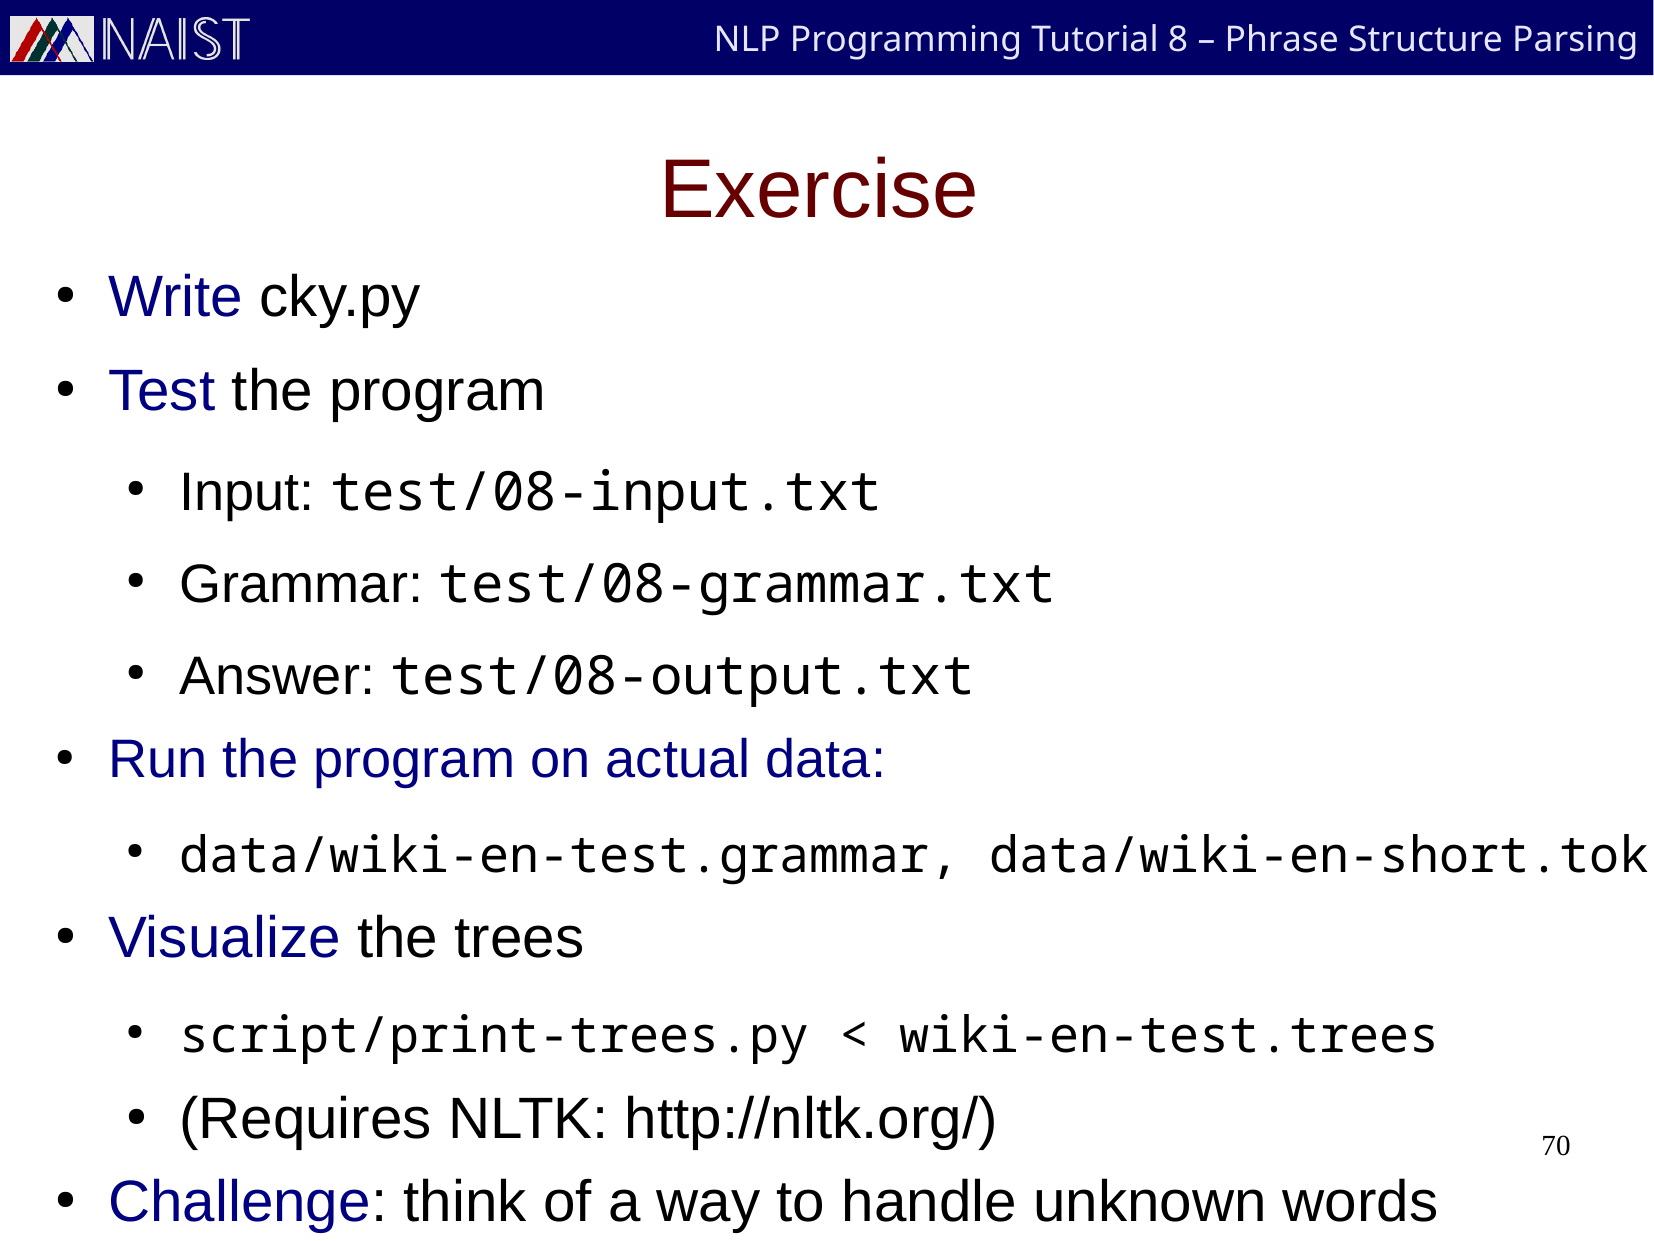

# Exercise
Write cky.py
Test the program
Input: test/08-input.txt
Grammar: test/08-grammar.txt
Answer: test/08-output.txt
Run the program on actual data:
data/wiki-en-test.grammar, data/wiki-en-short.tok
Visualize the trees
script/print-trees.py < wiki-en-test.trees
(Requires NLTK: http://nltk.org/)
Challenge: think of a way to handle unknown words
70